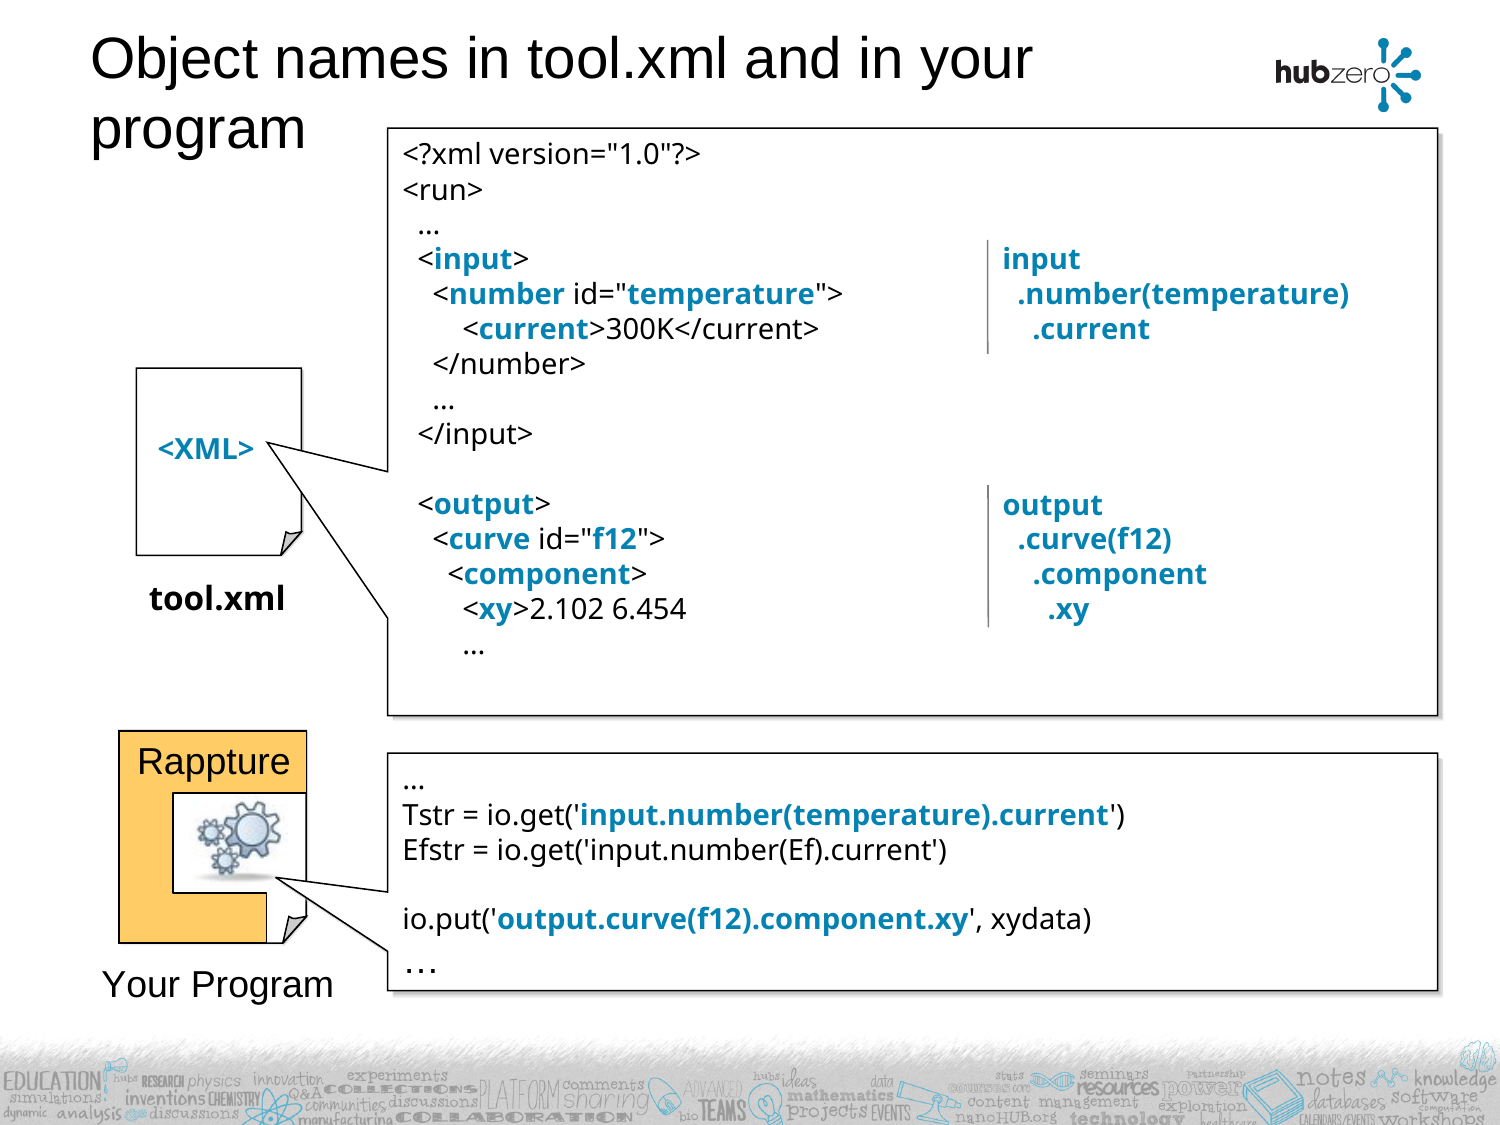

Object names in tool.xml and in your program
<?xml version="1.0"?>
<run>
 …
 <input>
 <number id="temperature">
 <current>300K</current>
 </number>
 …
 </input>
 <output>
 <curve id="f12">
 <component>
 <xy>2.102 6.454
 …
input
 .number(temperature)
 .current
<XML>
tool.xml
output
 .curve(f12)
 .component
 .xy
Rappture
Your Program
…
Tstr = io.get('input.number(temperature).current')
Efstr = io.get('input.number(Ef).current')
io.put('output.curve(f12).component.xy', xydata)
…